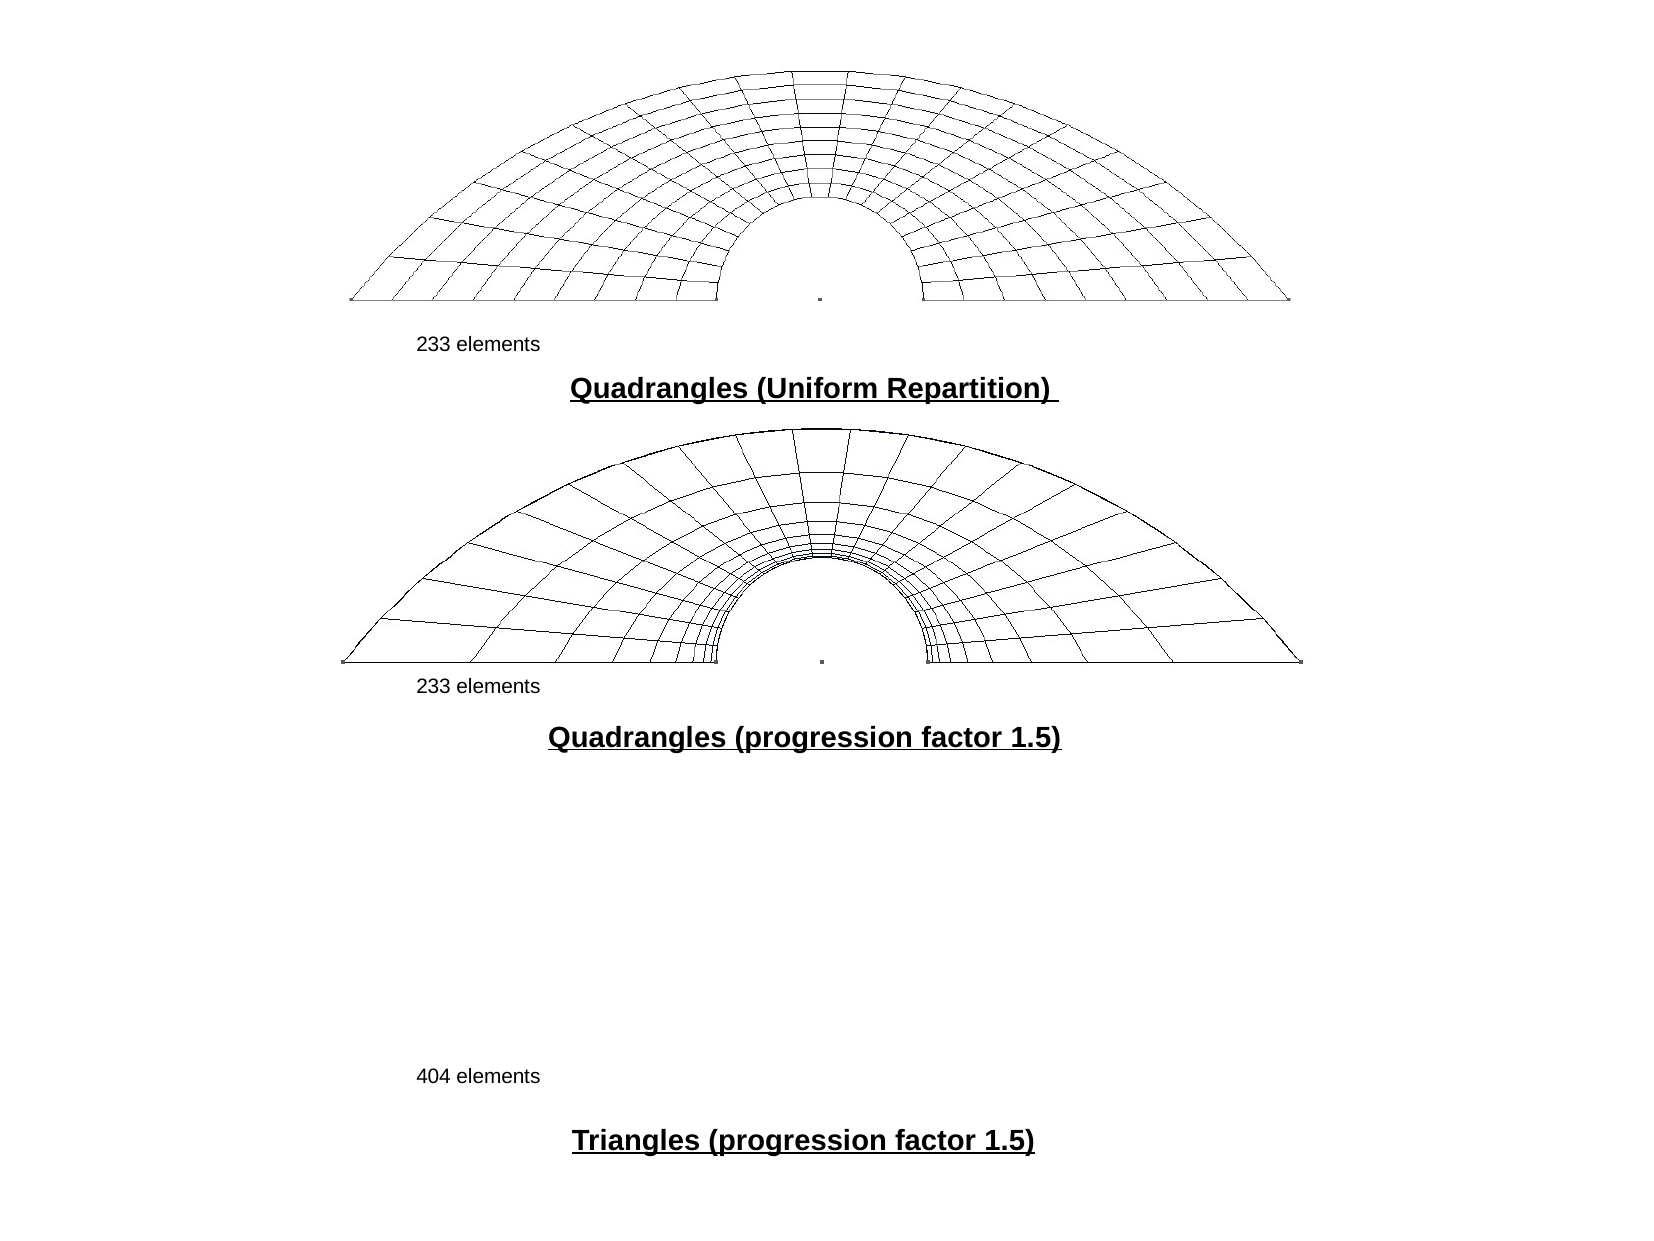

233 elements
Quadrangles (Uniform Repartition)
233 elements
Quadrangles (progression factor 1.5)
404 elements
Triangles (progression factor 1.5)